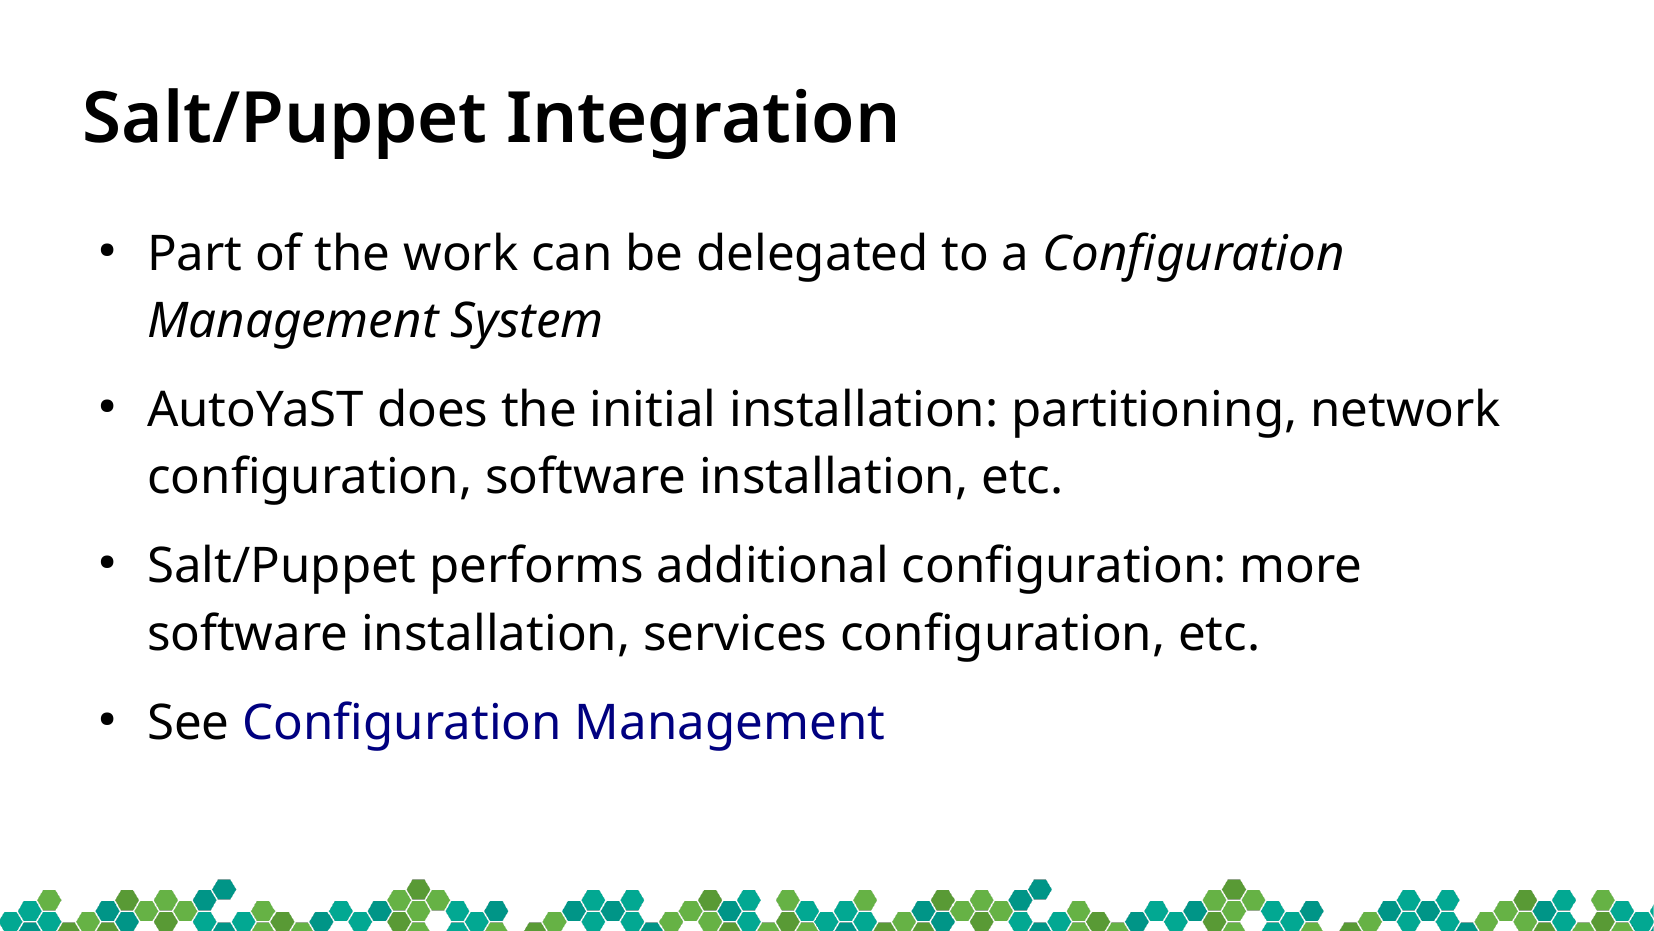

# Salt/Puppet Integration
Part of the work can be delegated to a Configuration Management System
AutoYaST does the initial installation: partitioning, network configuration, software installation, etc.
Salt/Puppet performs additional configuration: more software installation, services configuration, etc.
See Configuration Management